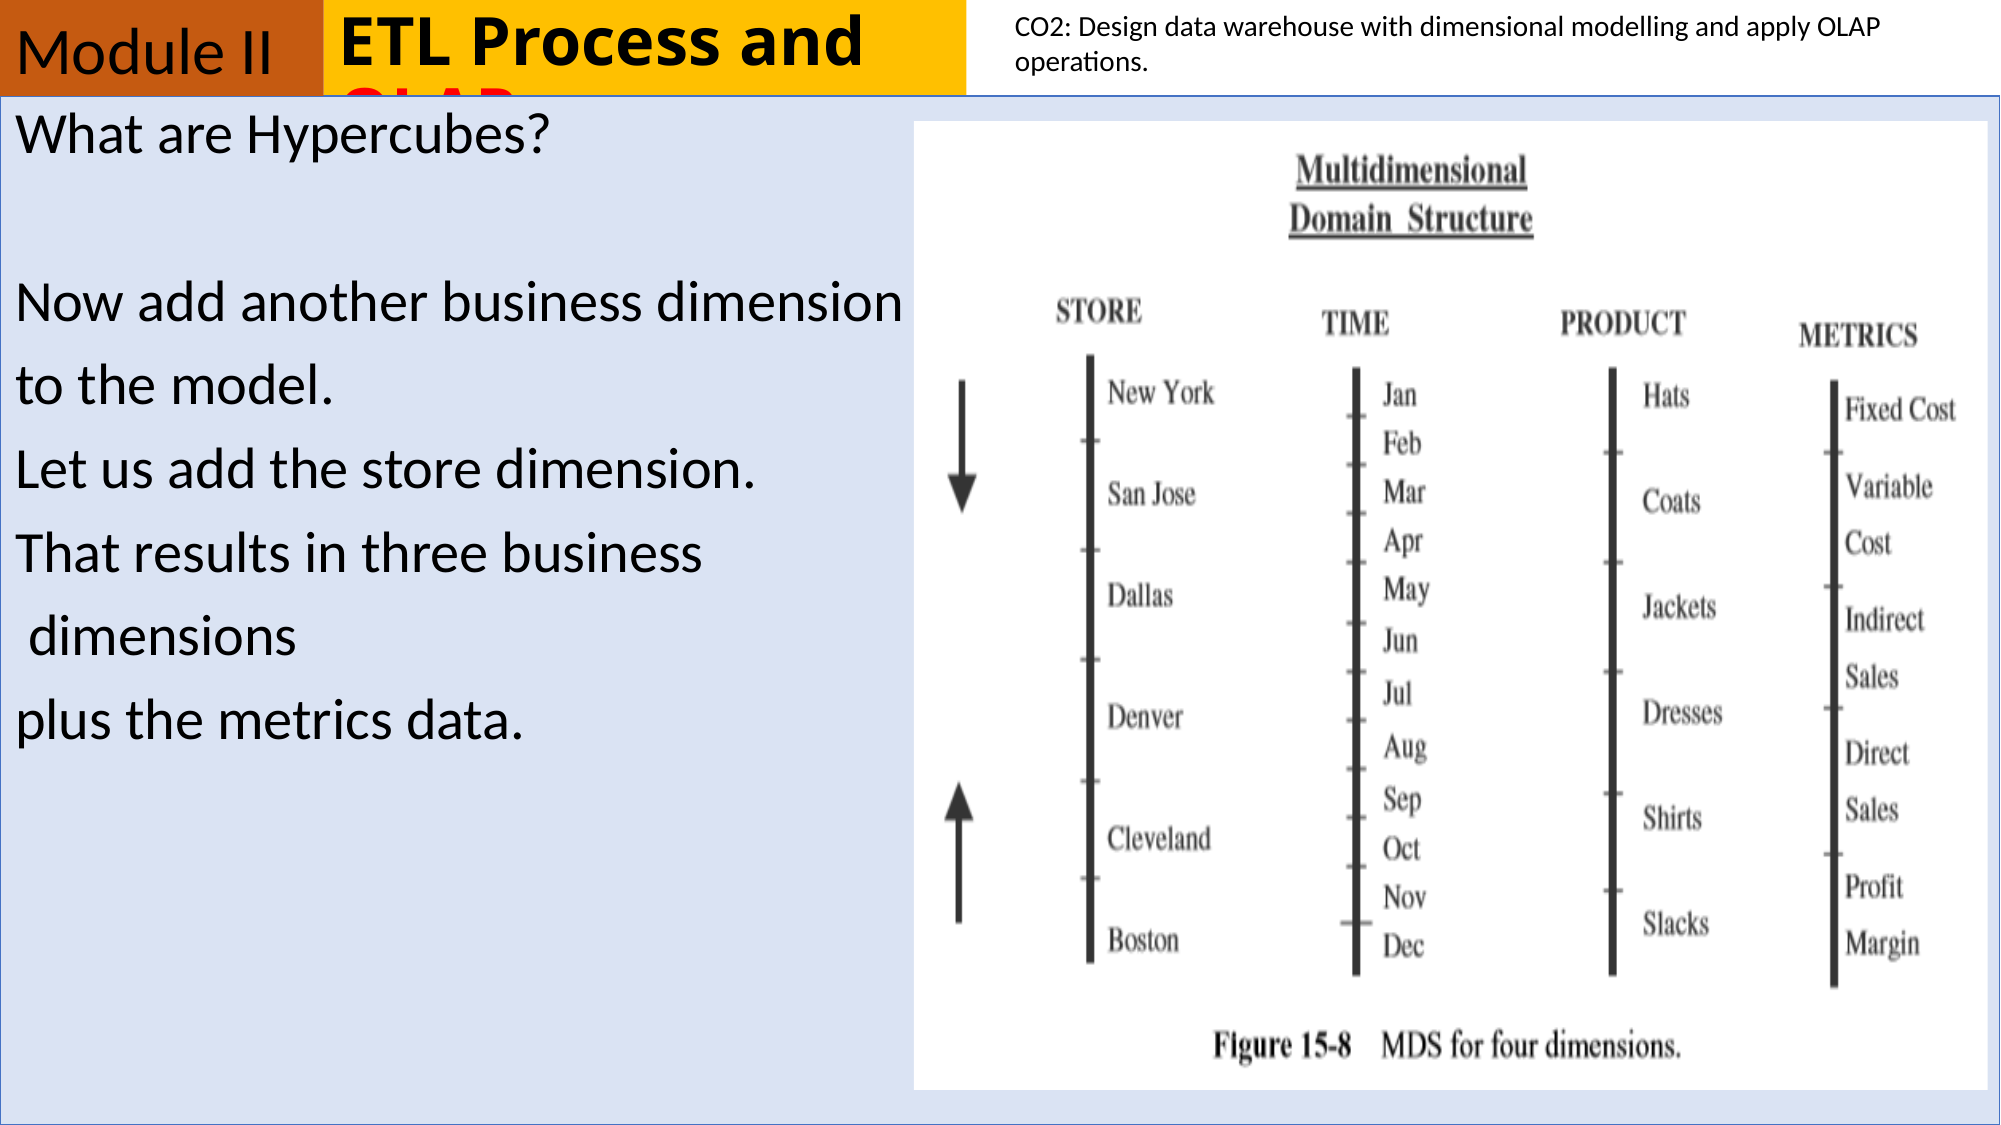

Module II
# ETL Process and OLAP:
CO2: Design data warehouse with dimensional modelling and apply OLAP operations.
What are Hypercubes?
Now add another business dimension
to the model.
Let us add the store dimension.
That results in three business
 dimensions
plus the metrics data.